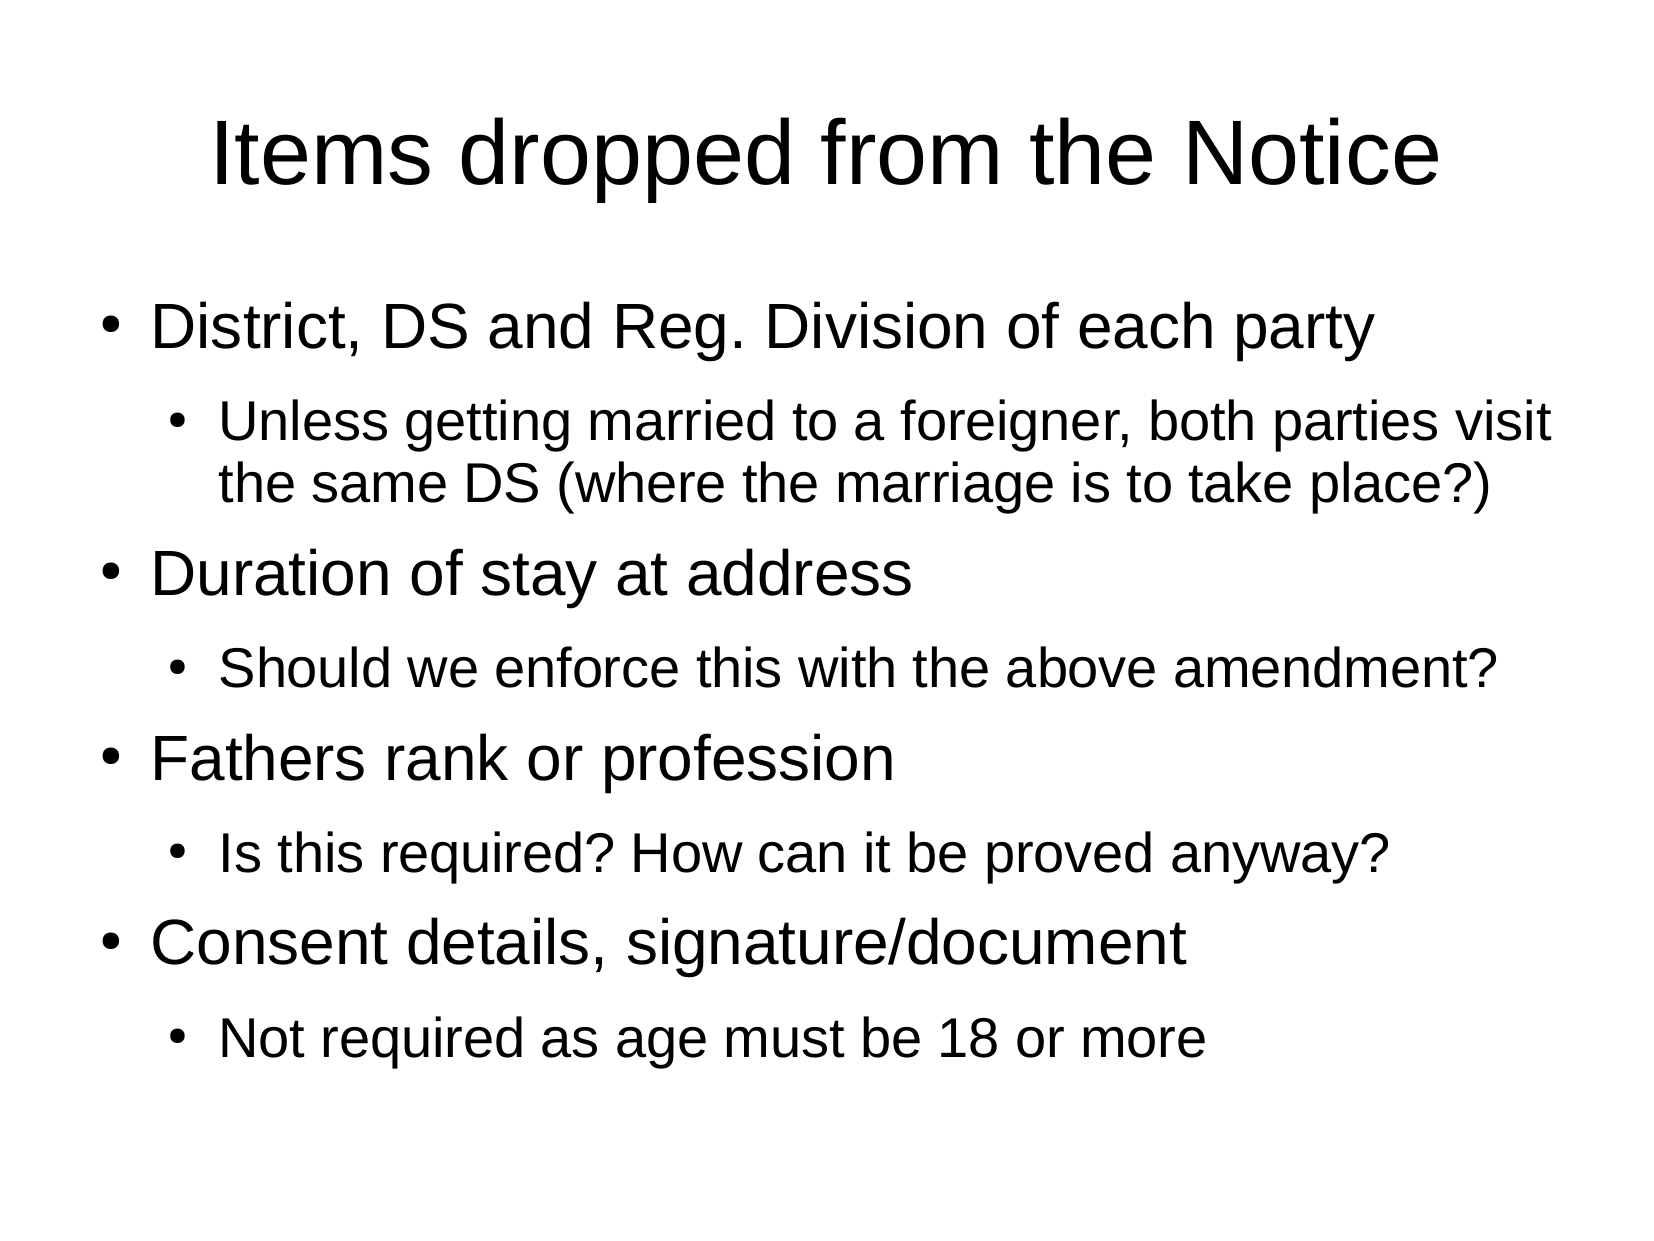

# Items dropped from the Notice
District, DS and Reg. Division of each party
Unless getting married to a foreigner, both parties visit the same DS (where the marriage is to take place?)
Duration of stay at address
Should we enforce this with the above amendment?
Fathers rank or profession
Is this required? How can it be proved anyway?
Consent details, signature/document
Not required as age must be 18 or more